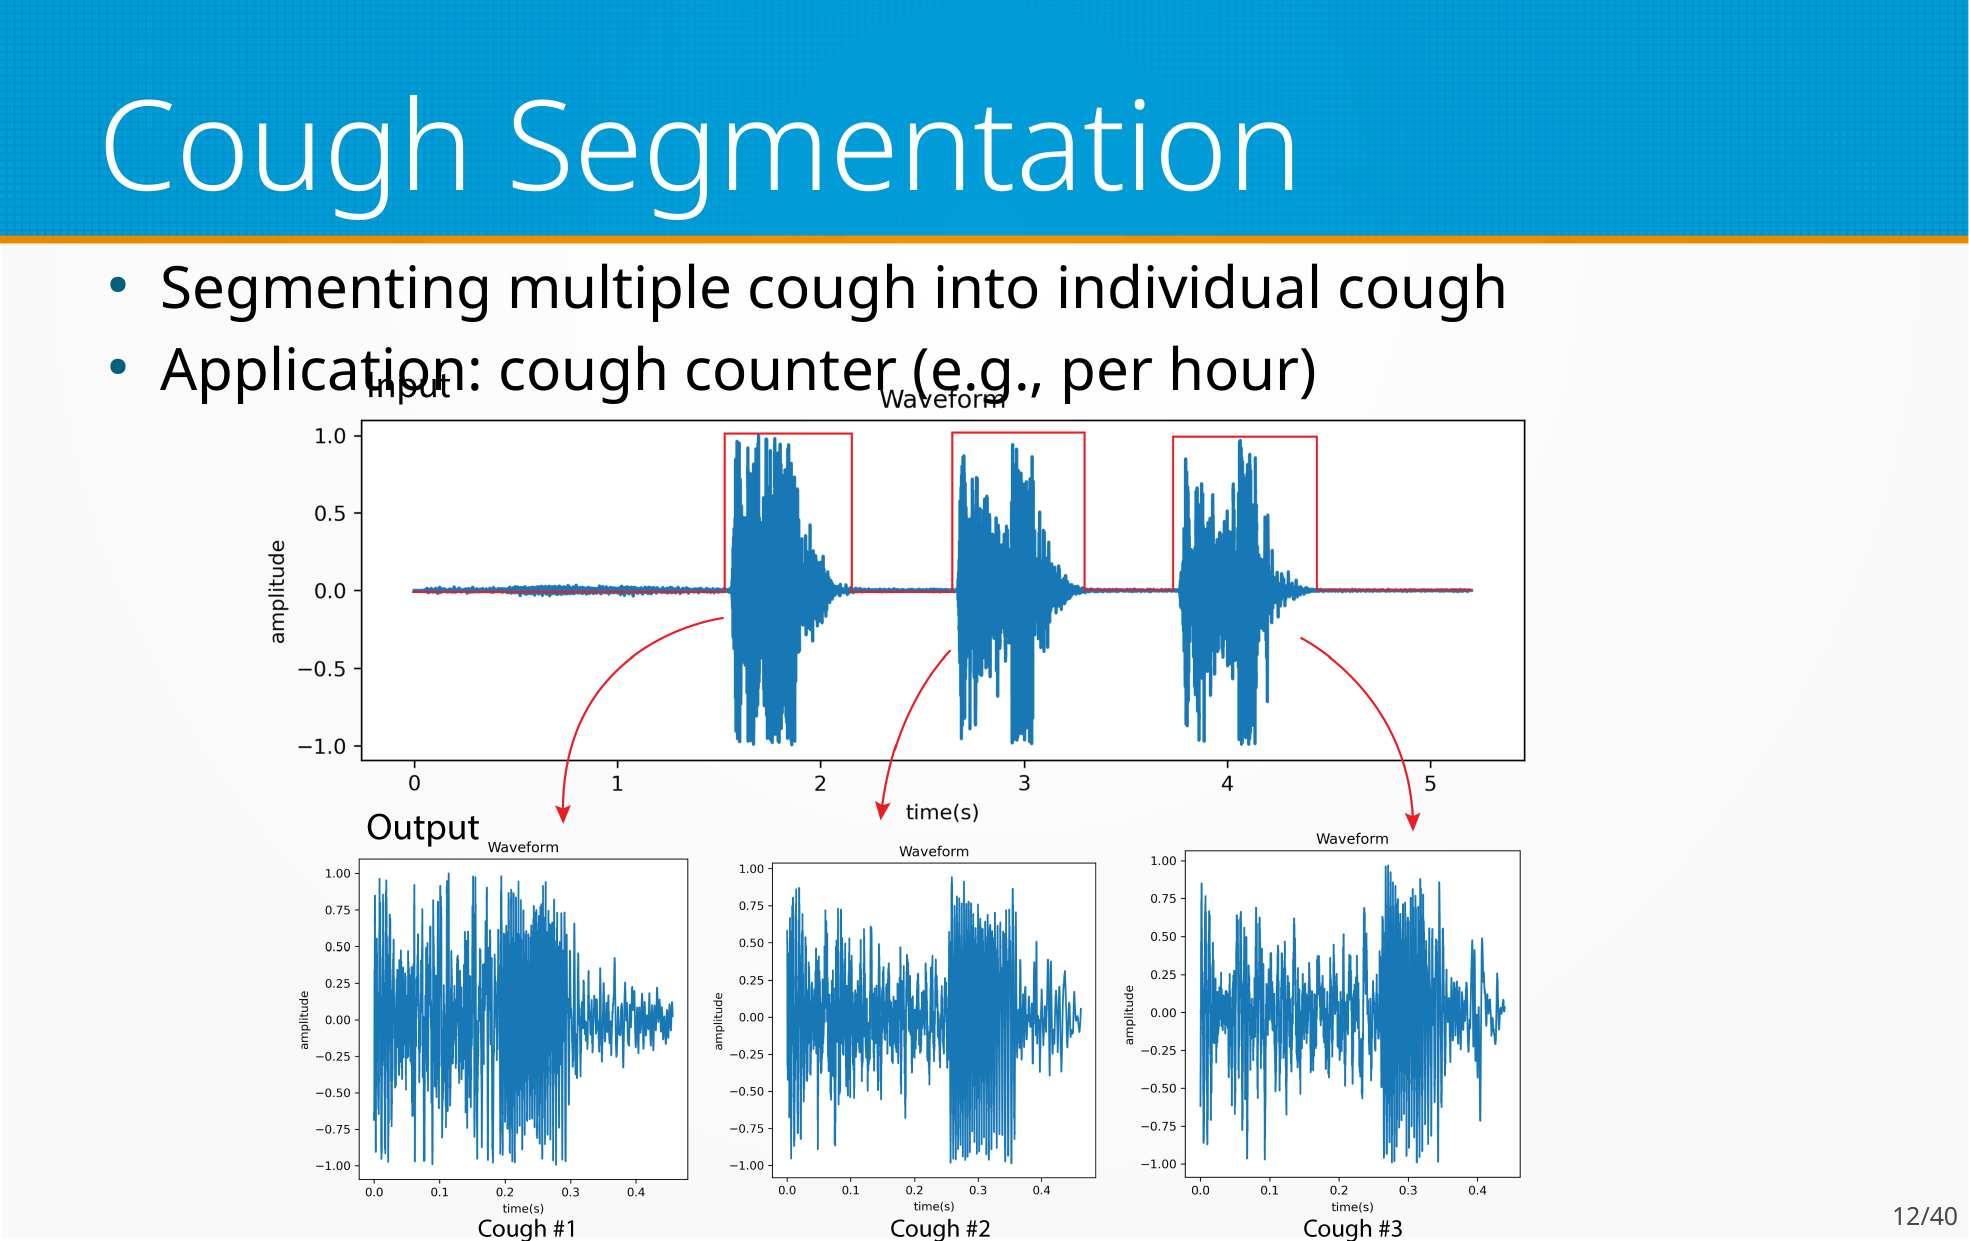

# Cough Segmentation
Segmenting multiple cough into individual cough
Application: cough counter (e.g., per hour)
12